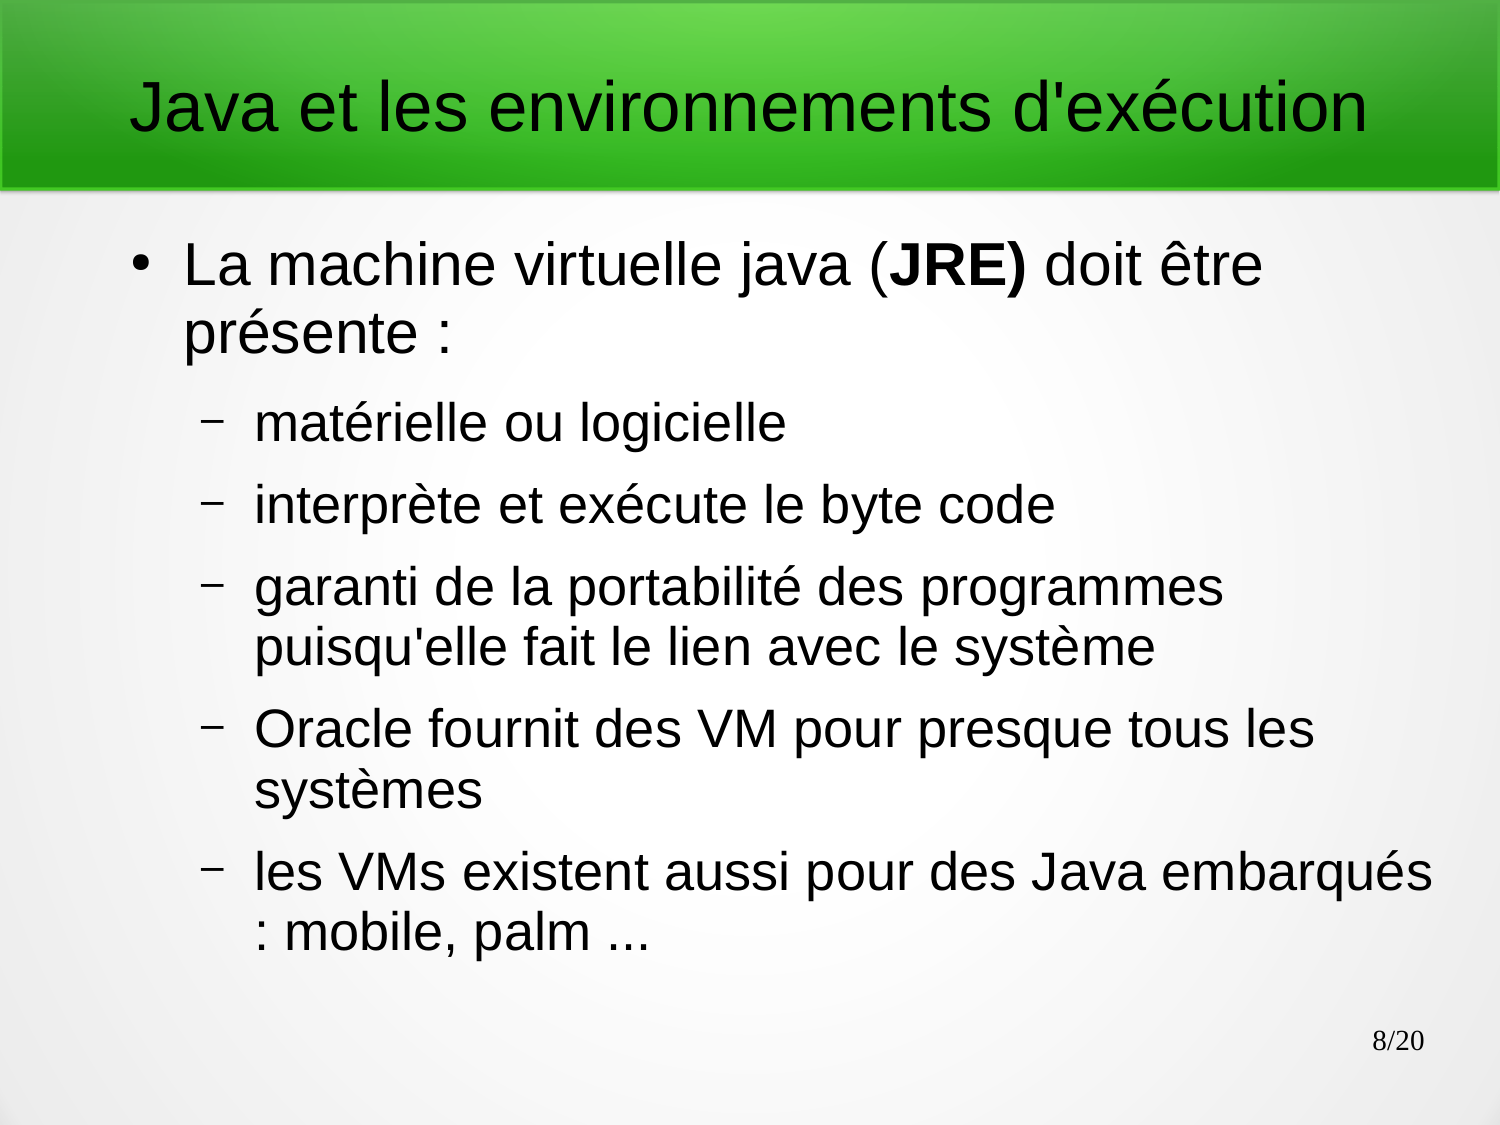

# Java et les environnements d'exécution
La machine virtuelle java (JRE) doit être présente :
matérielle ou logicielle
interprète et exécute le byte code
garanti de la portabilité des programmes puisqu'elle fait le lien avec le système
Oracle fournit des VM pour presque tous les systèmes
les VMs existent aussi pour des Java embarqués : mobile, palm ...
8